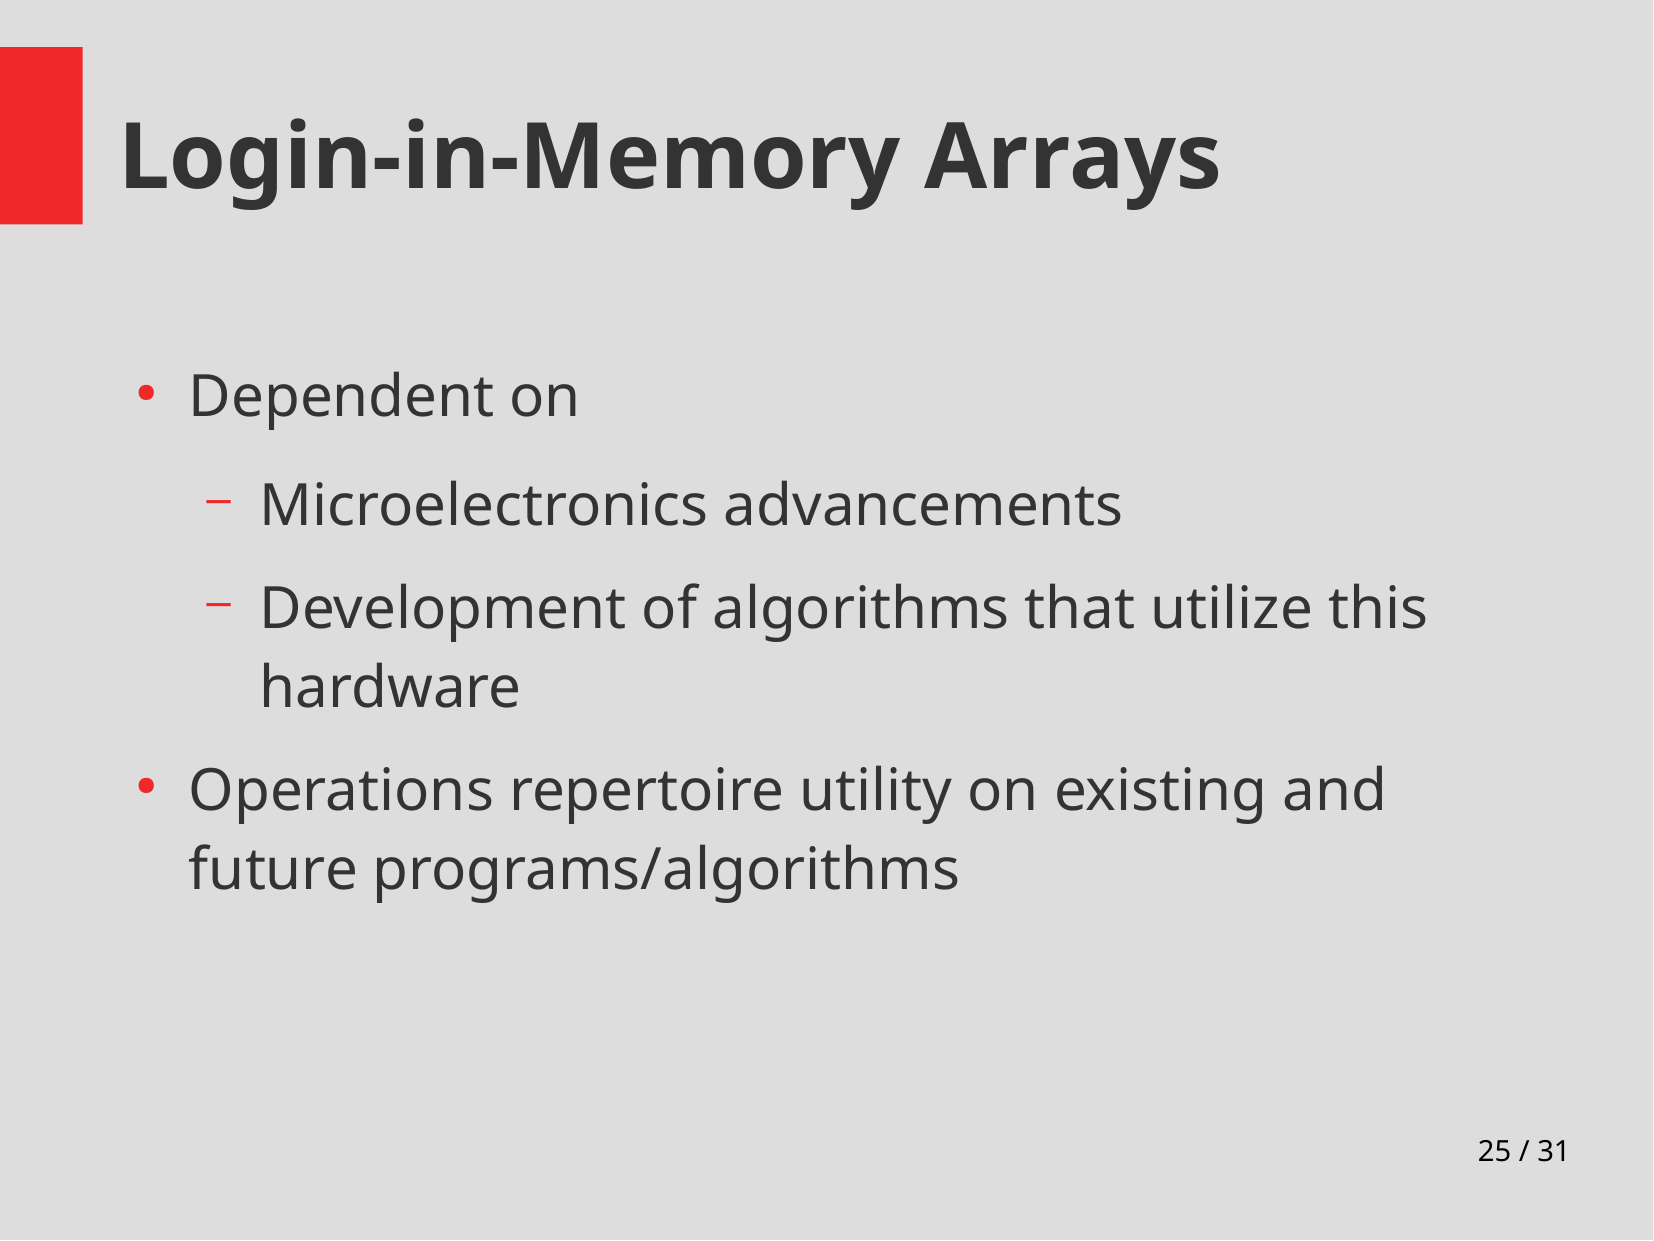

# Login-in-Memory Arrays
Dependent on
Microelectronics advancements
Development of algorithms that utilize this hardware
Operations repertoire utility on existing and future programs/algorithms
25